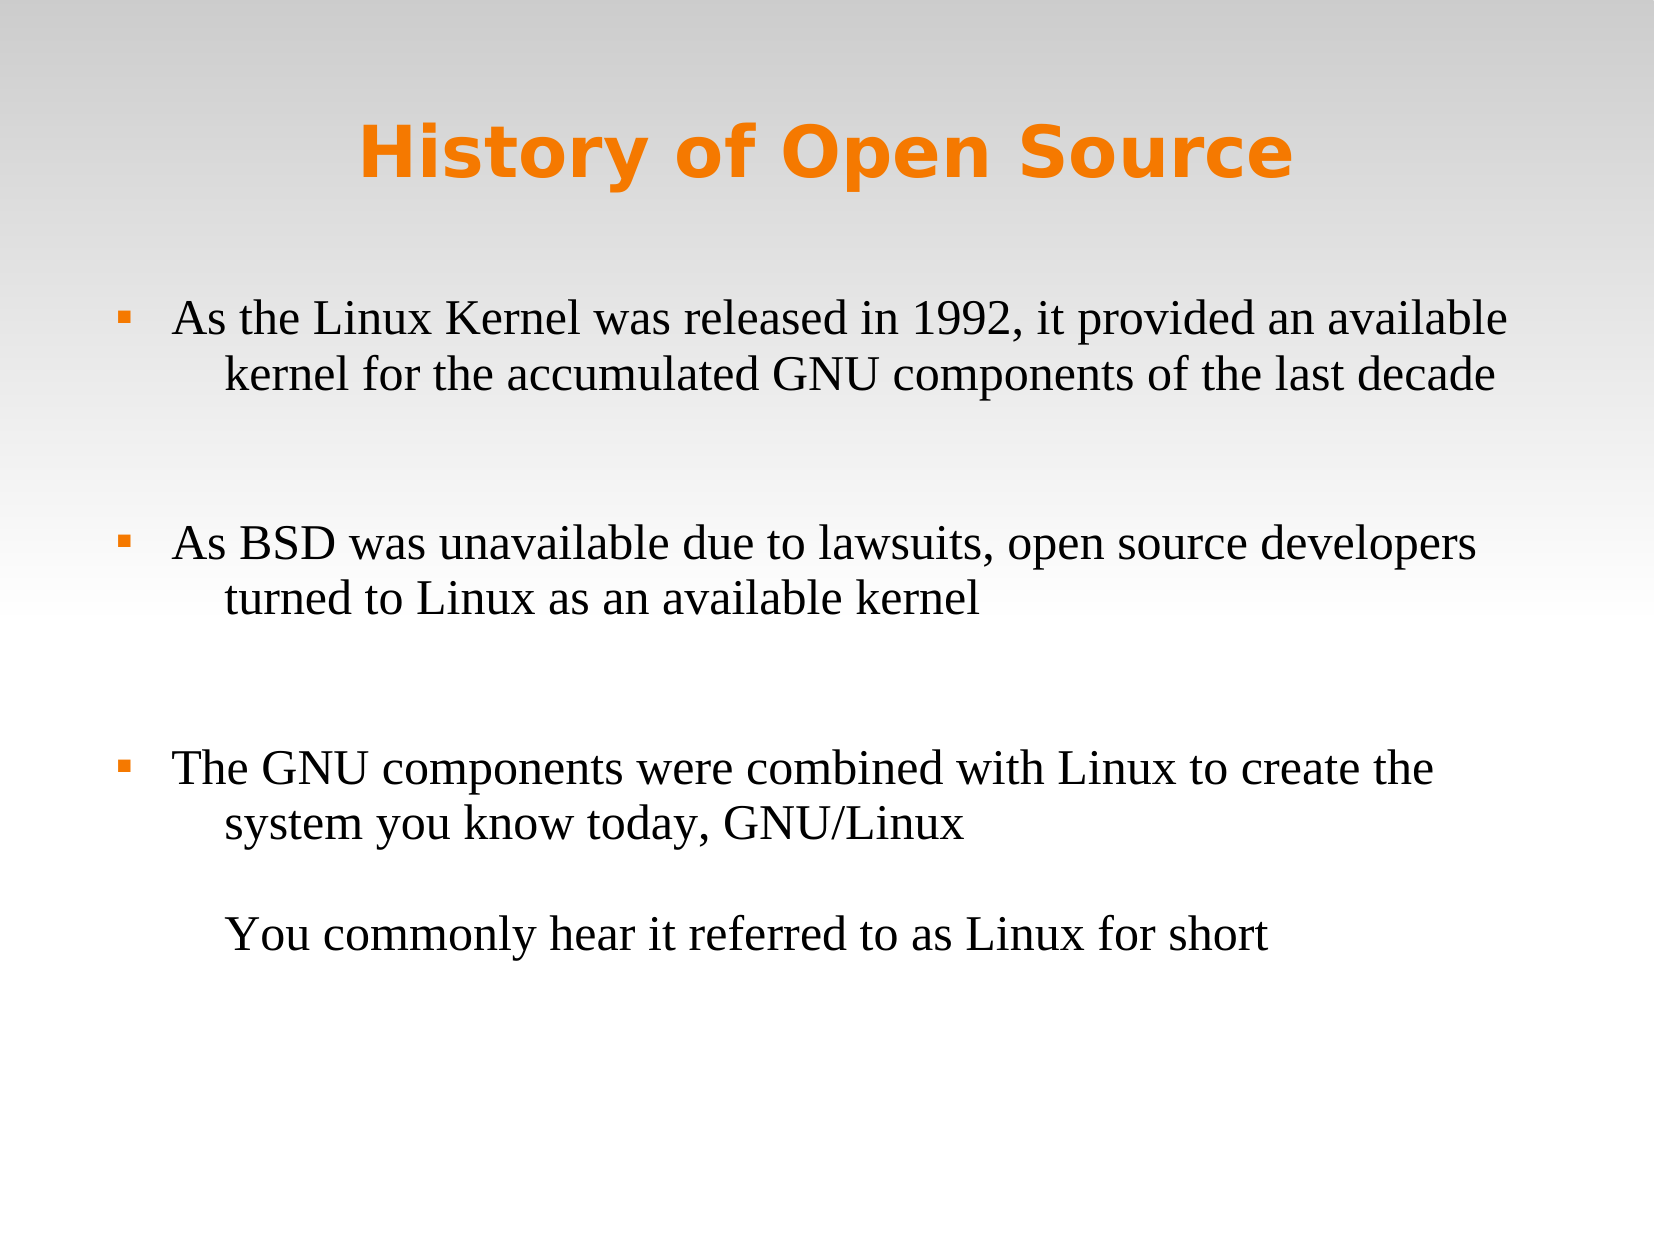

# History of Open Source
As the Linux Kernel was released in 1992, it provided an available kernel for the accumulated GNU components of the last decade
As BSD was unavailable due to lawsuits, open source developers turned to Linux as an available kernel
The GNU components were combined with Linux to create the system you know today, GNU/Linux
You commonly hear it referred to as Linux for short